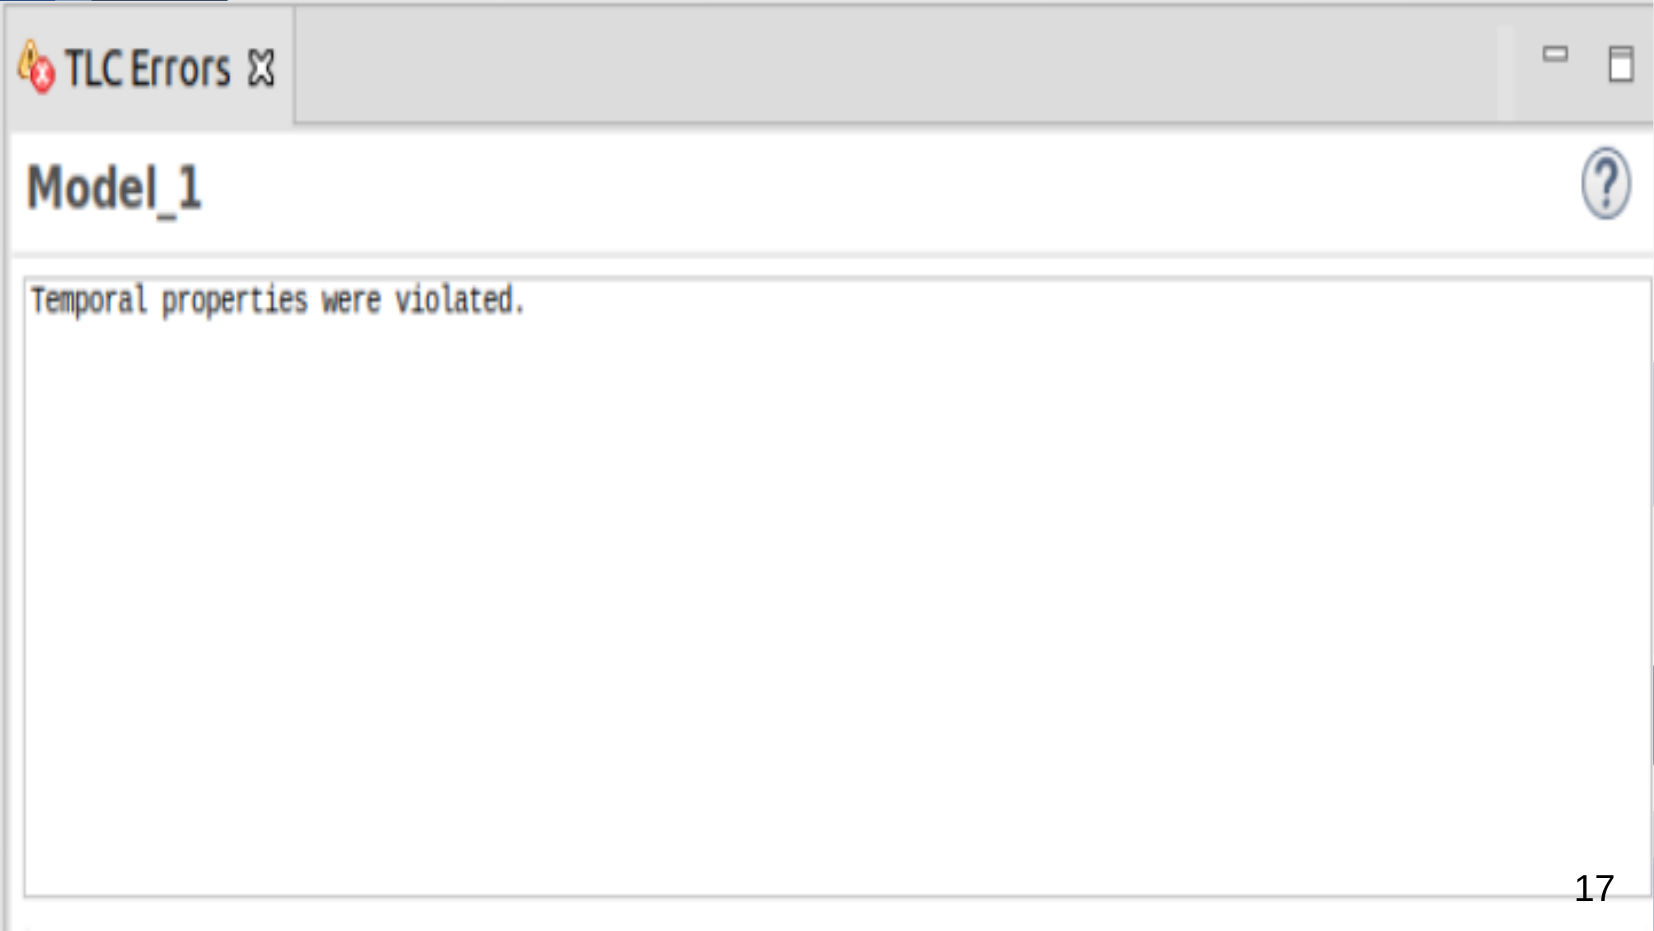

# Не тут то было
Должно быть 24 состояния.
На каждом должен сохраняться инвариант Safety.
Для системы должно быть справедливо Liveness свойство.